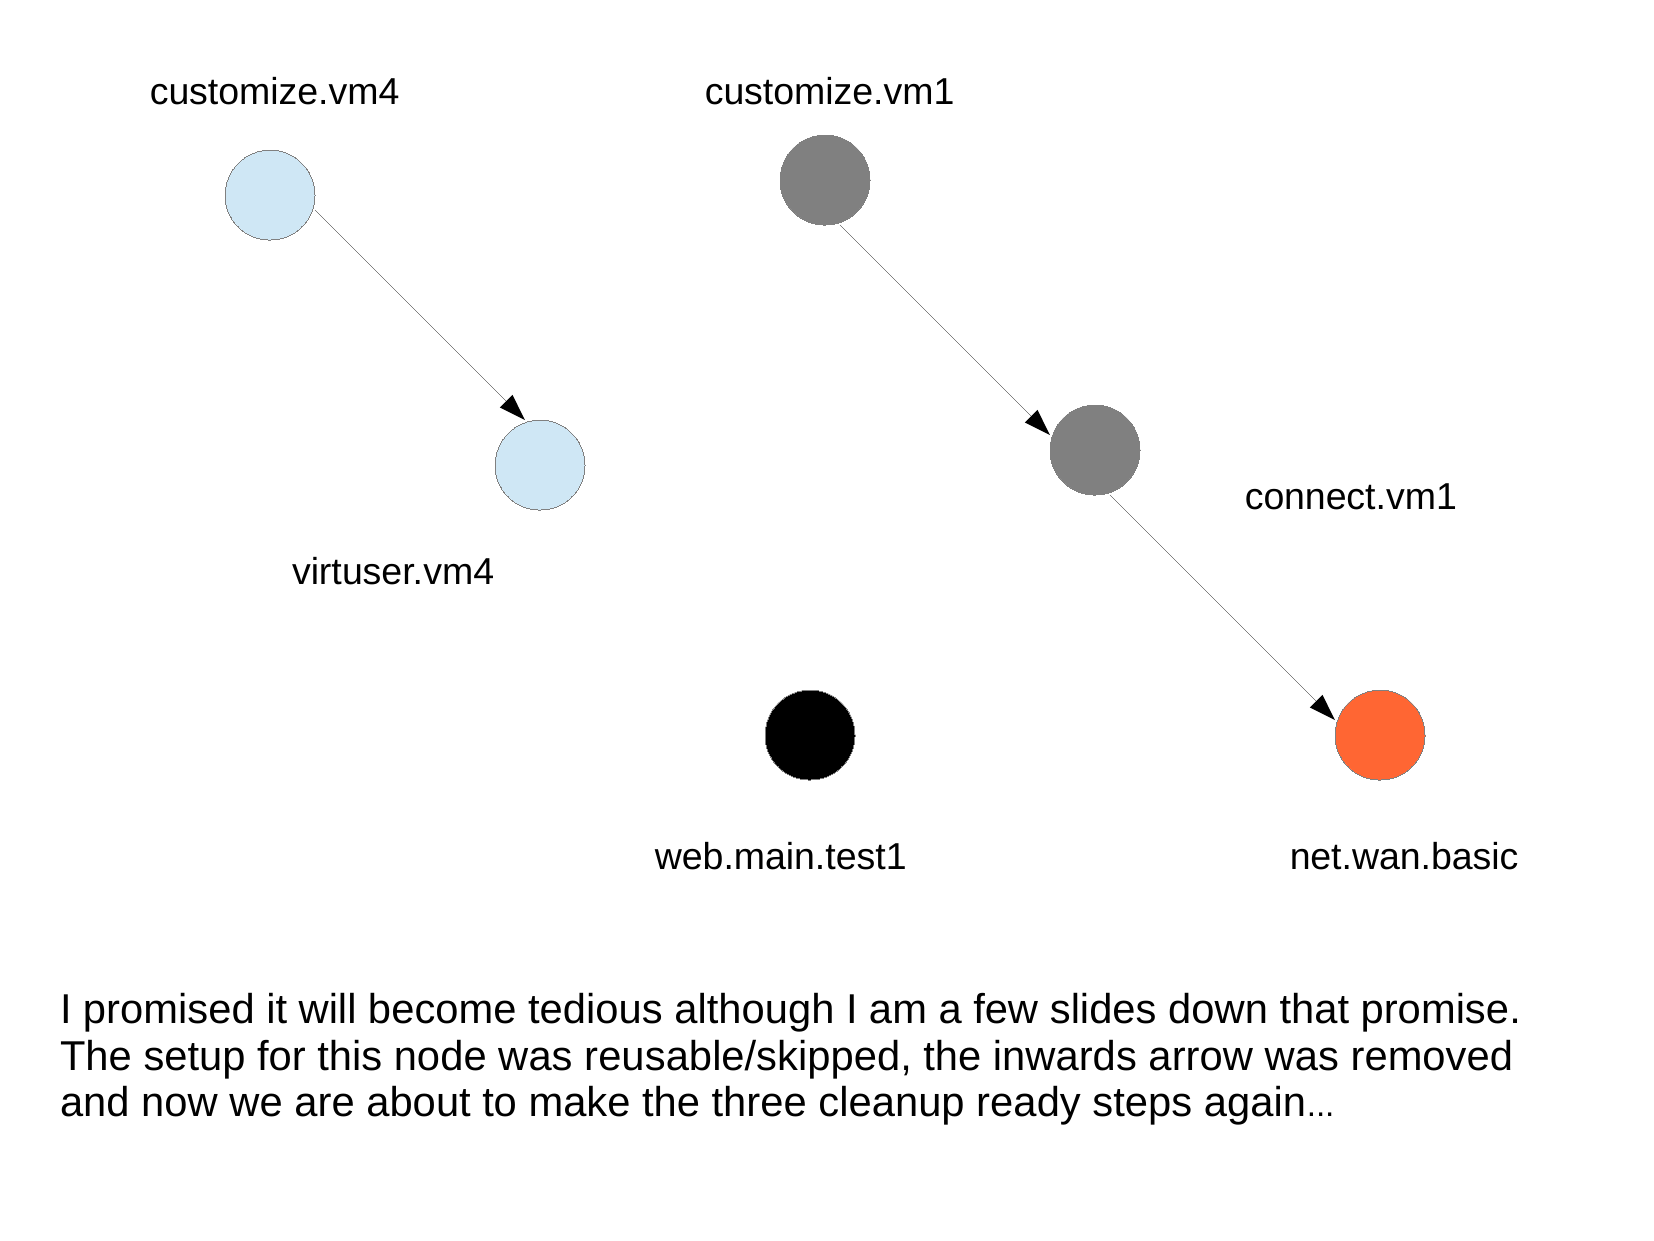

customize.vm4
customize.vm1
connect.vm1
virtuser.vm4
web.main.test1
net.wan.basic
I promised it will become tedious although I am a few slides down that promise. The setup for this node was reusable/skipped, the inwards arrow was removed and now we are about to make the three cleanup ready steps again...